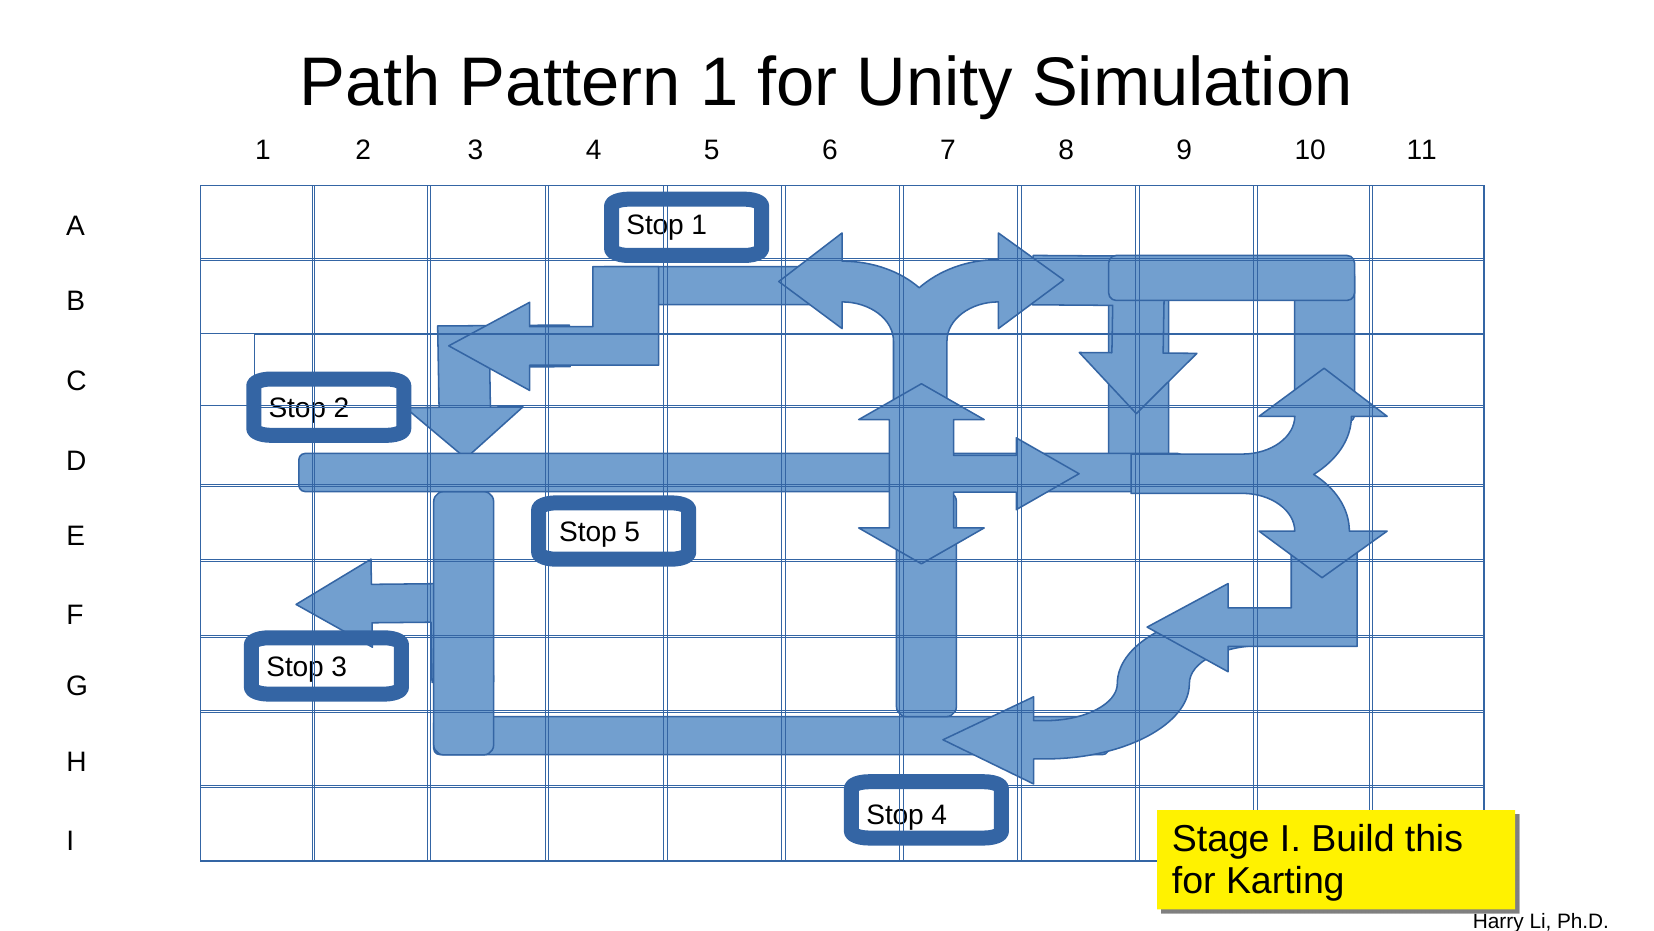

# Path Pattern 1 for Unity Simulation
1
2
3
4
5
6
7
8
9
10
11
Stop 1
A
B
C
Stop 2
D
Stop 5
E
F
Stop 3
G
H
Stop 4
Stage I. Build this for Karting
I
Harry Li, Ph.D.